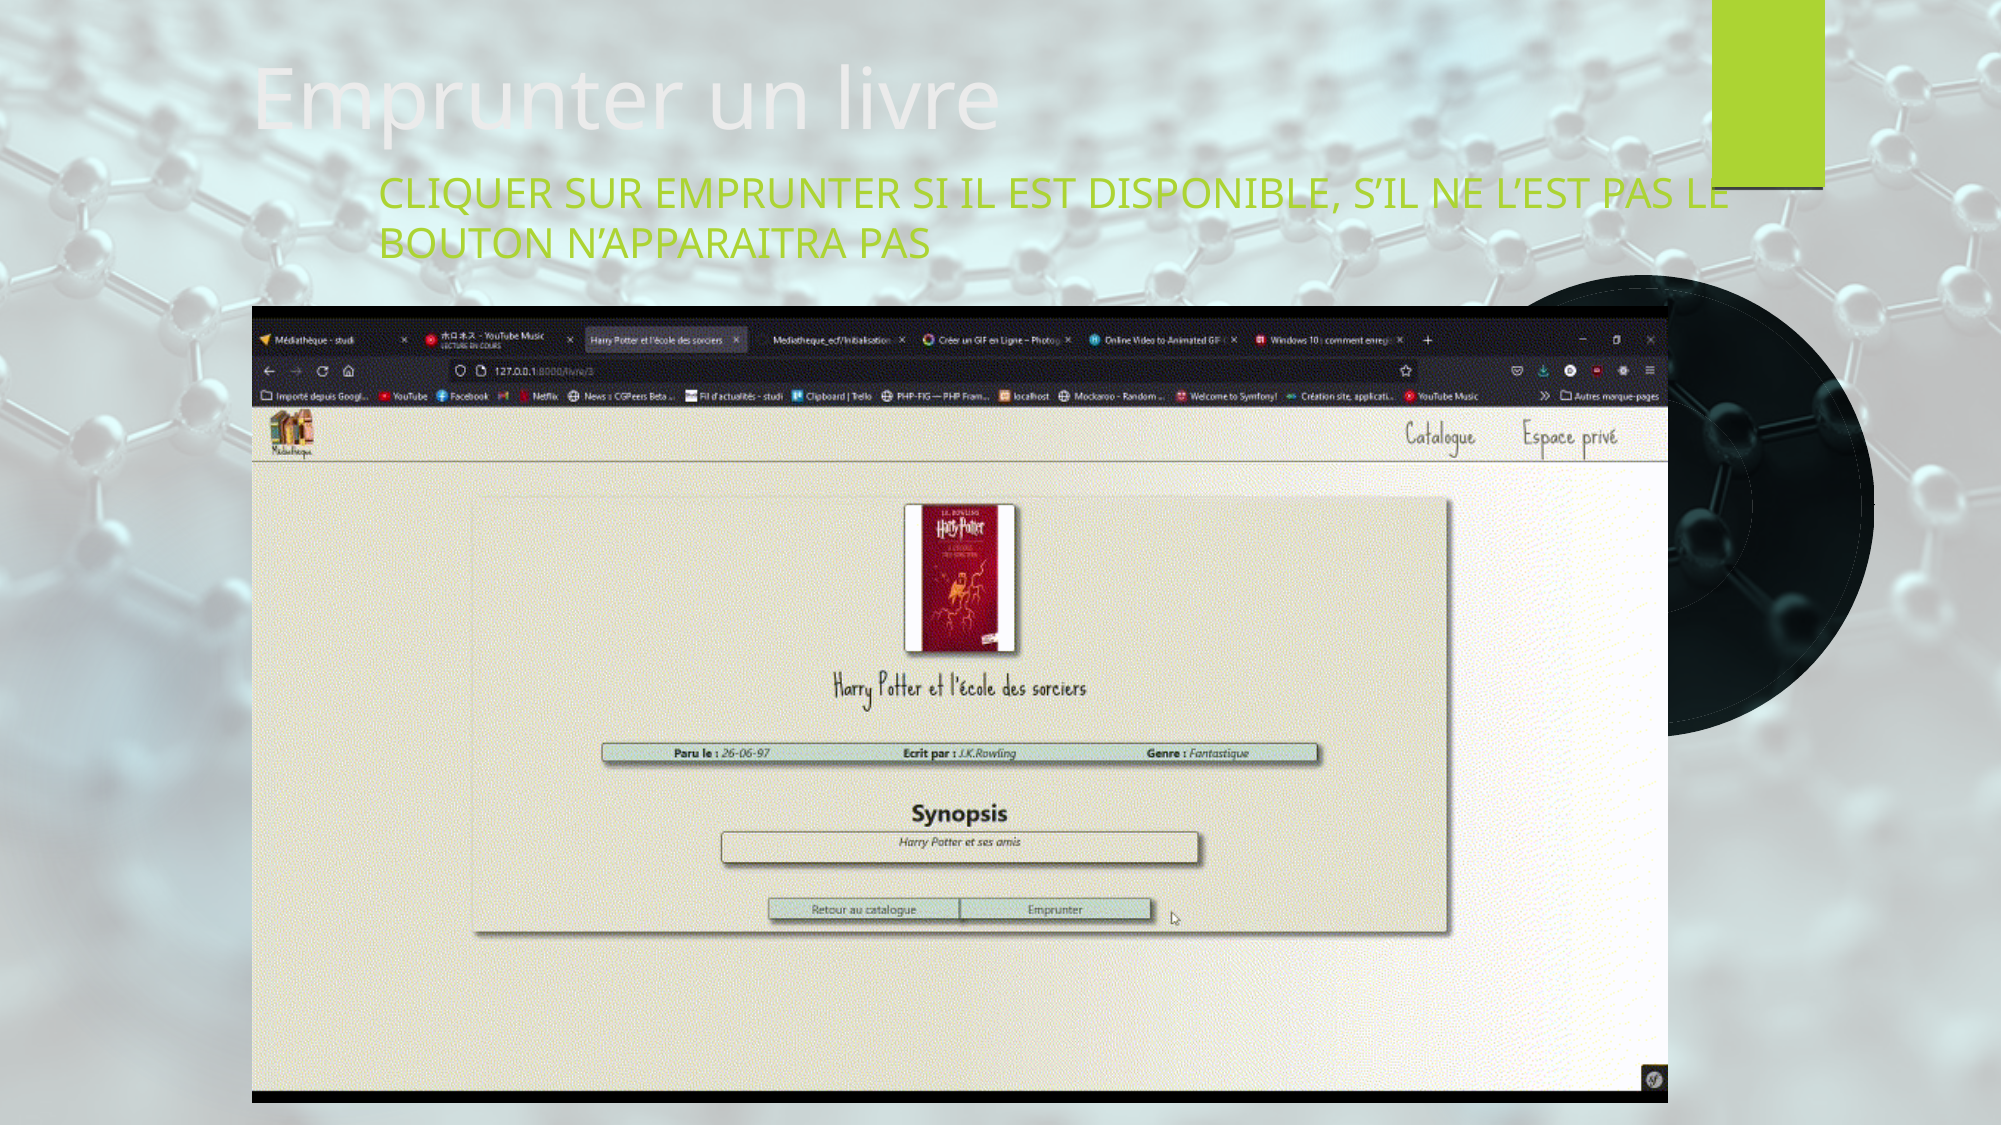

# Emprunter un livre
Cliquer sur emprunter si il est disponible, s’il ne l’est pas le bouton n’apparaitra pas